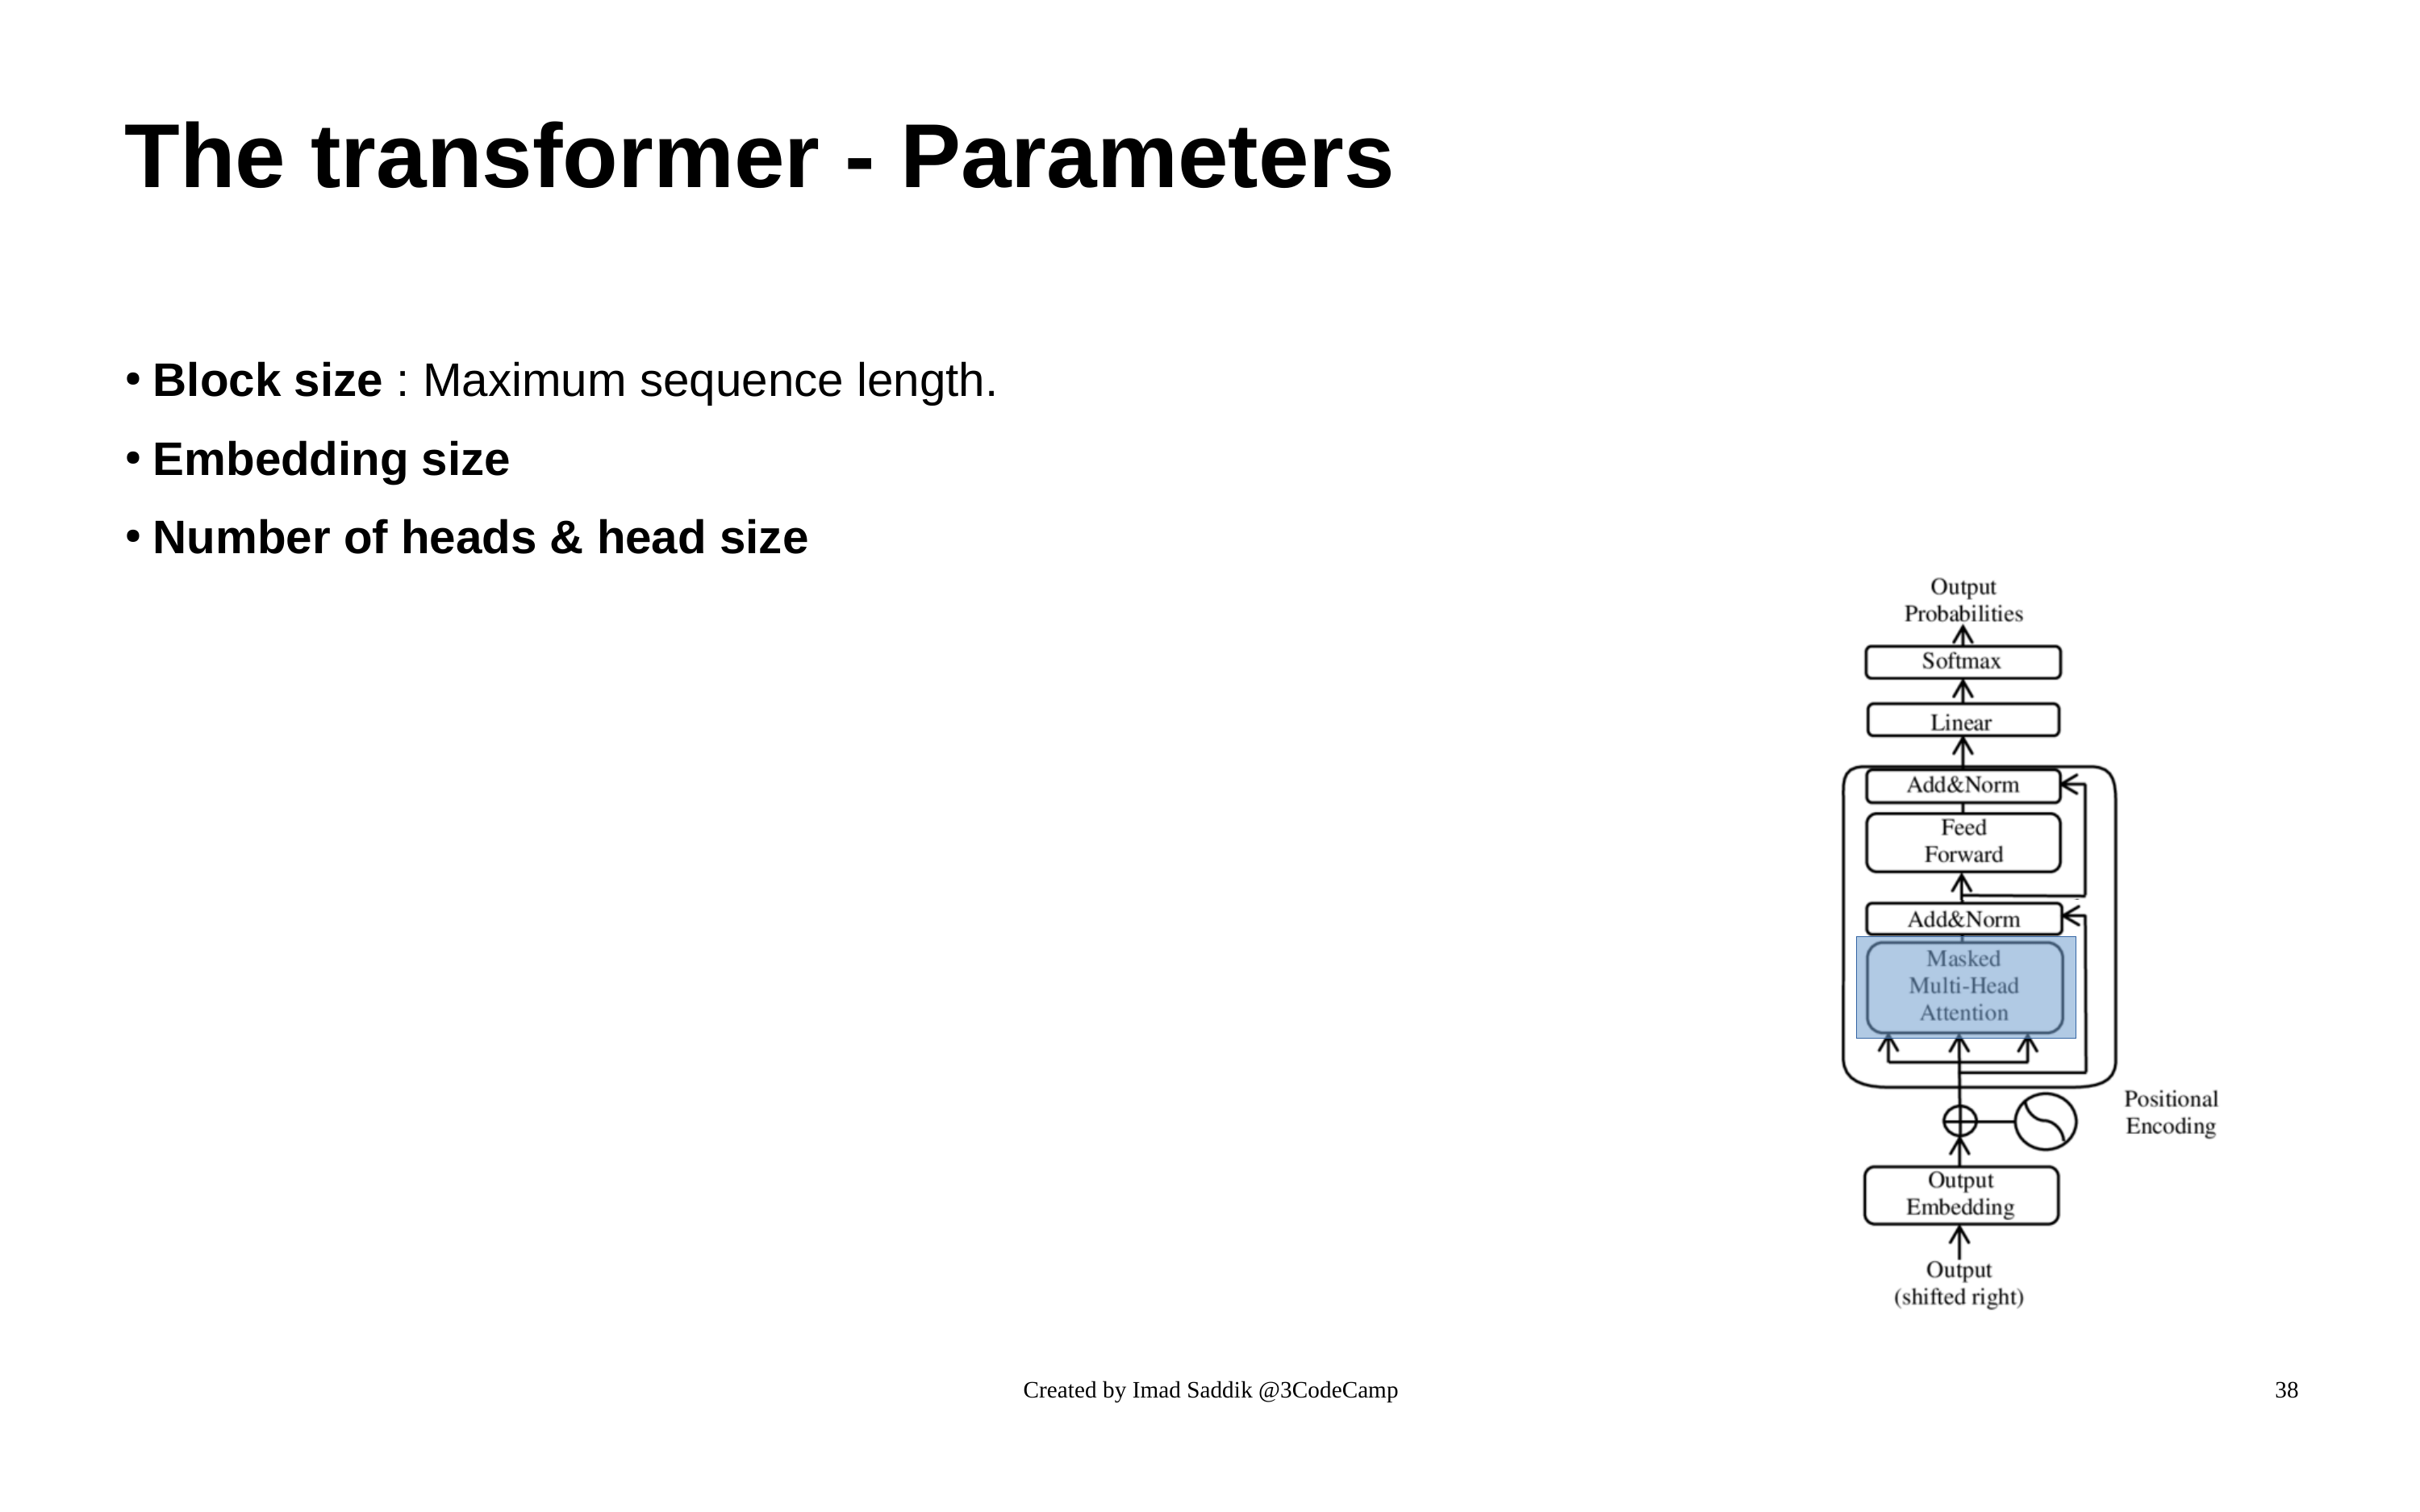

The transformer - Parameters
Block size : Maximum sequence length.
Embedding size
Number of heads & head size
Created by Imad Saddik @3CodeCamp
38